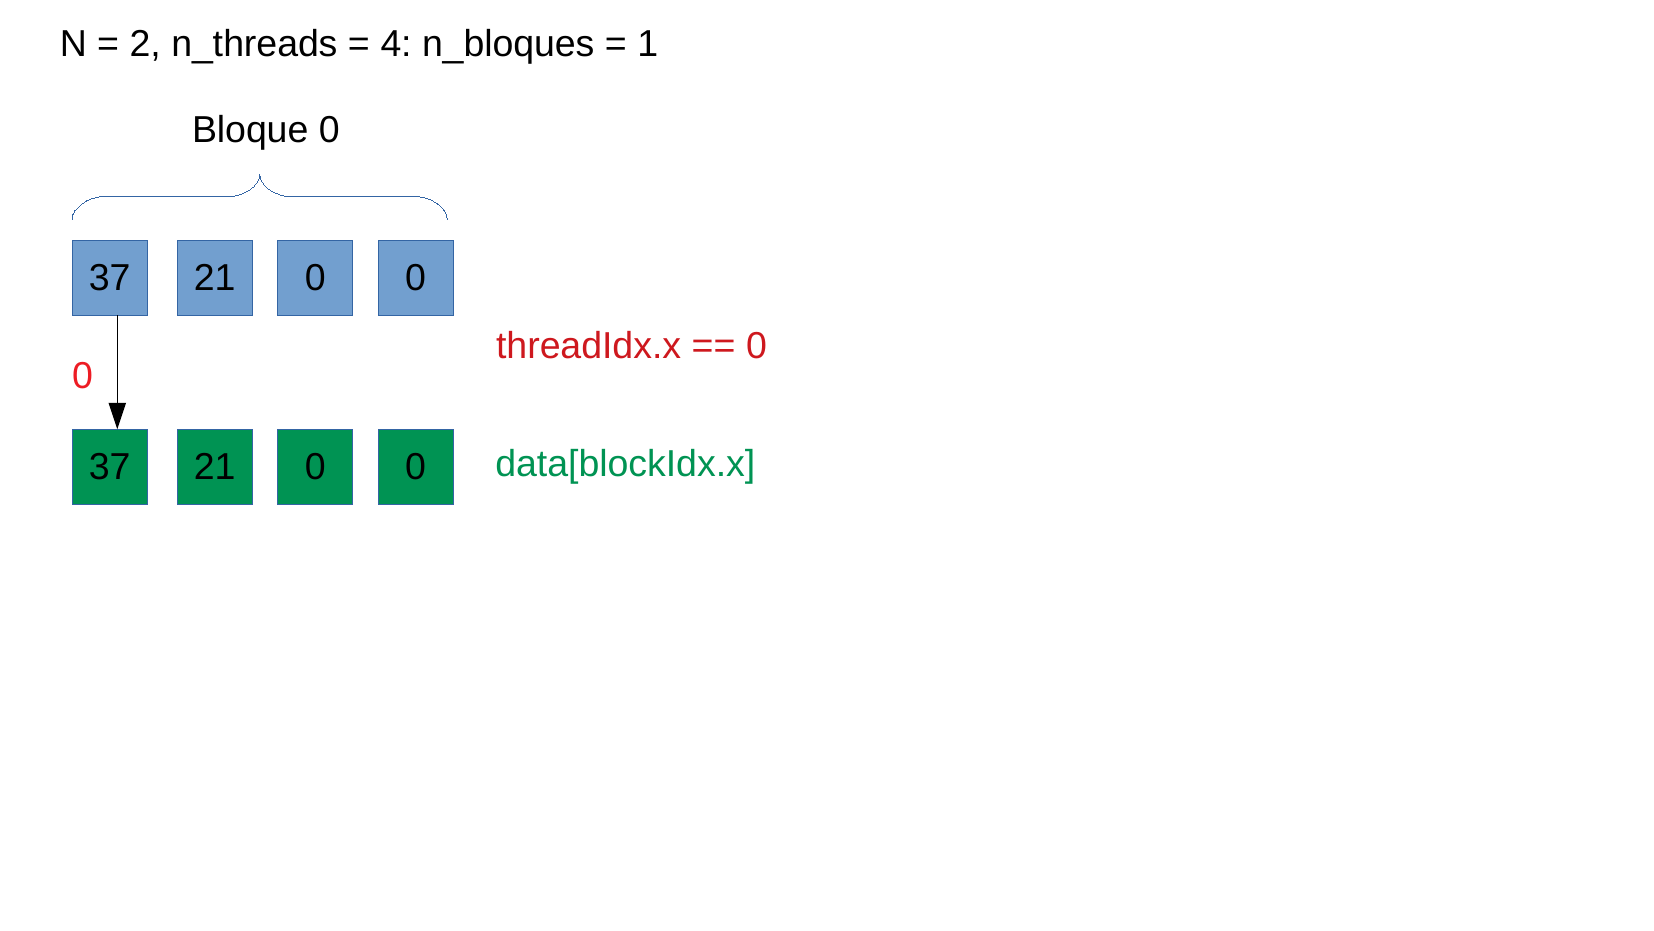

N = 2, n_threads = 4: n_bloques = 1
Bloque 0
37
21
0
0
threadIdx.x == 0
0
37
21
0
0
data[blockIdx.x]